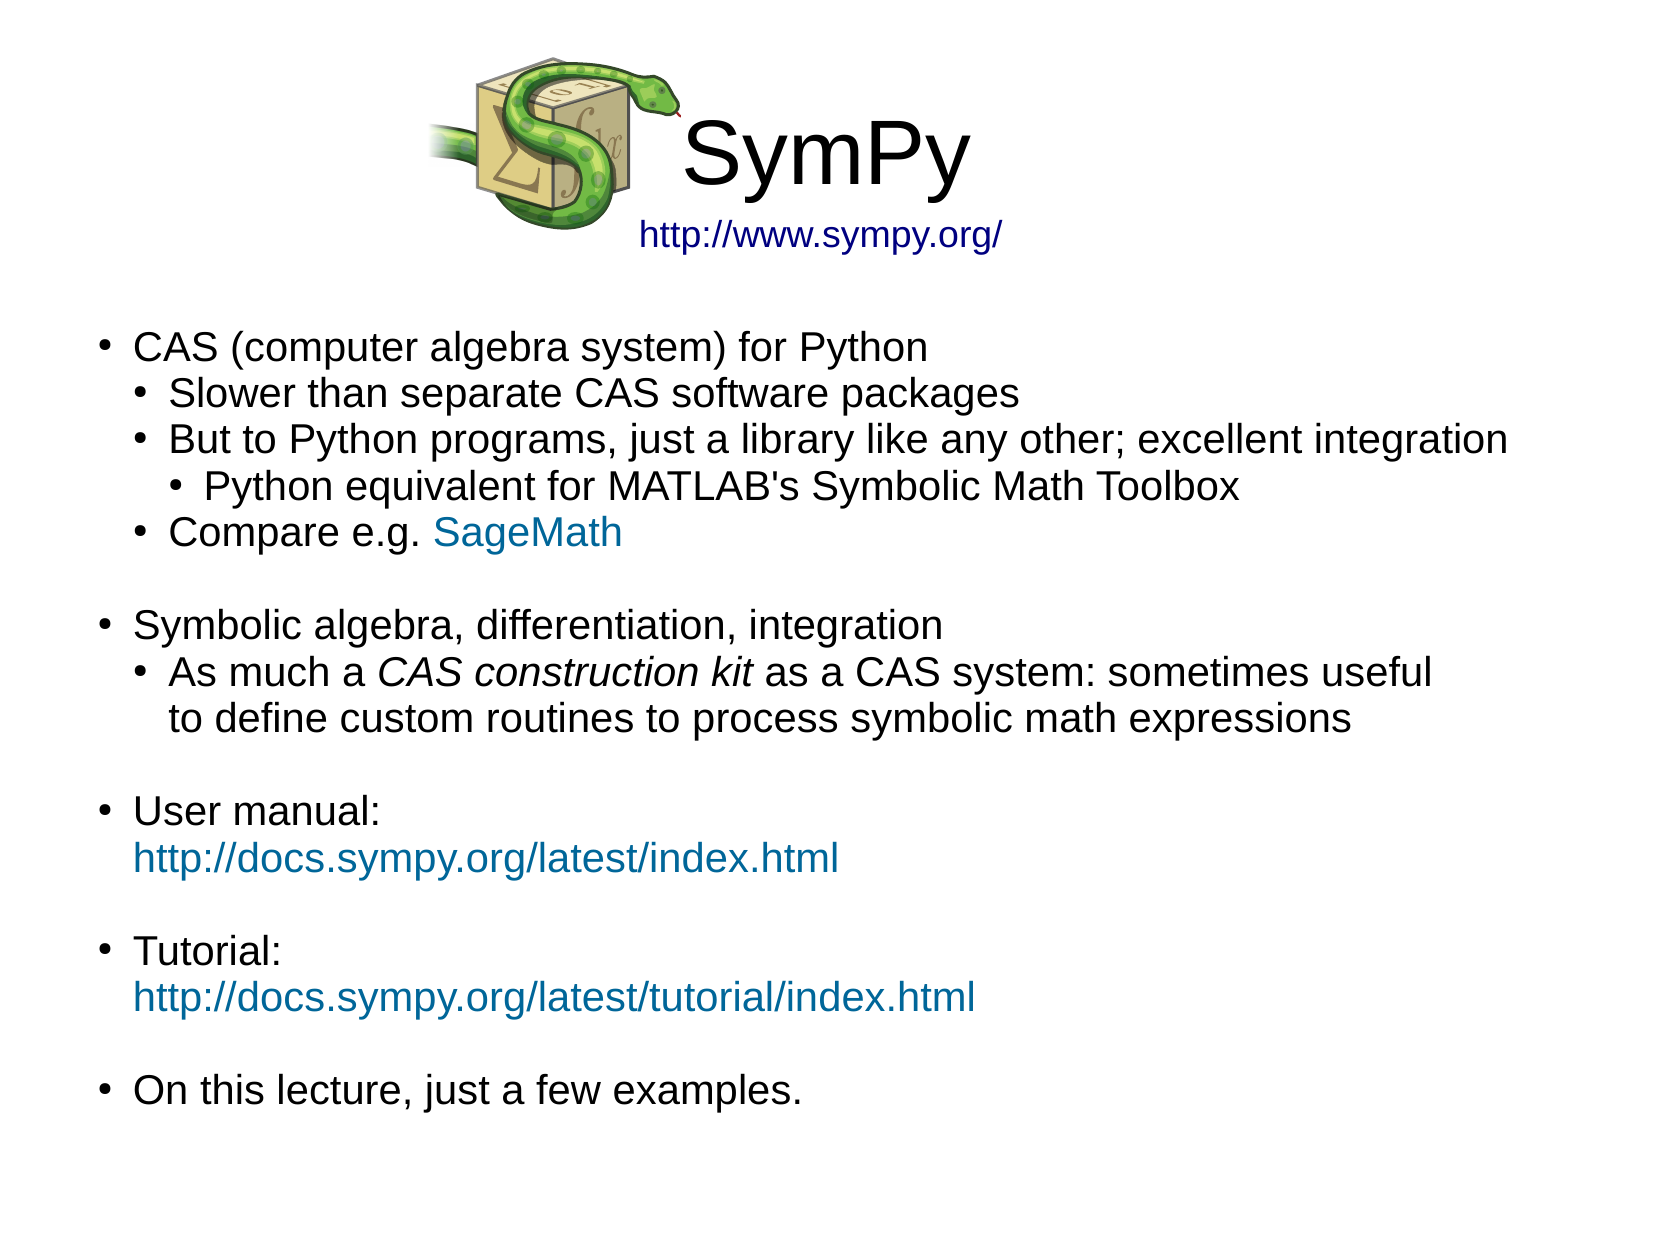

# SymPy
http://www.sympy.org/
CAS (computer algebra system) for Python
Slower than separate CAS software packages
But to Python programs, just a library like any other; excellent integration
Python equivalent for MATLAB's Symbolic Math Toolbox
Compare e.g. SageMath
Symbolic algebra, differentiation, integration
As much a CAS construction kit as a CAS system: sometimes useful
to define custom routines to process symbolic math expressions
User manual:
http://docs.sympy.org/latest/index.html
Tutorial:
http://docs.sympy.org/latest/tutorial/index.html
On this lecture, just a few examples.